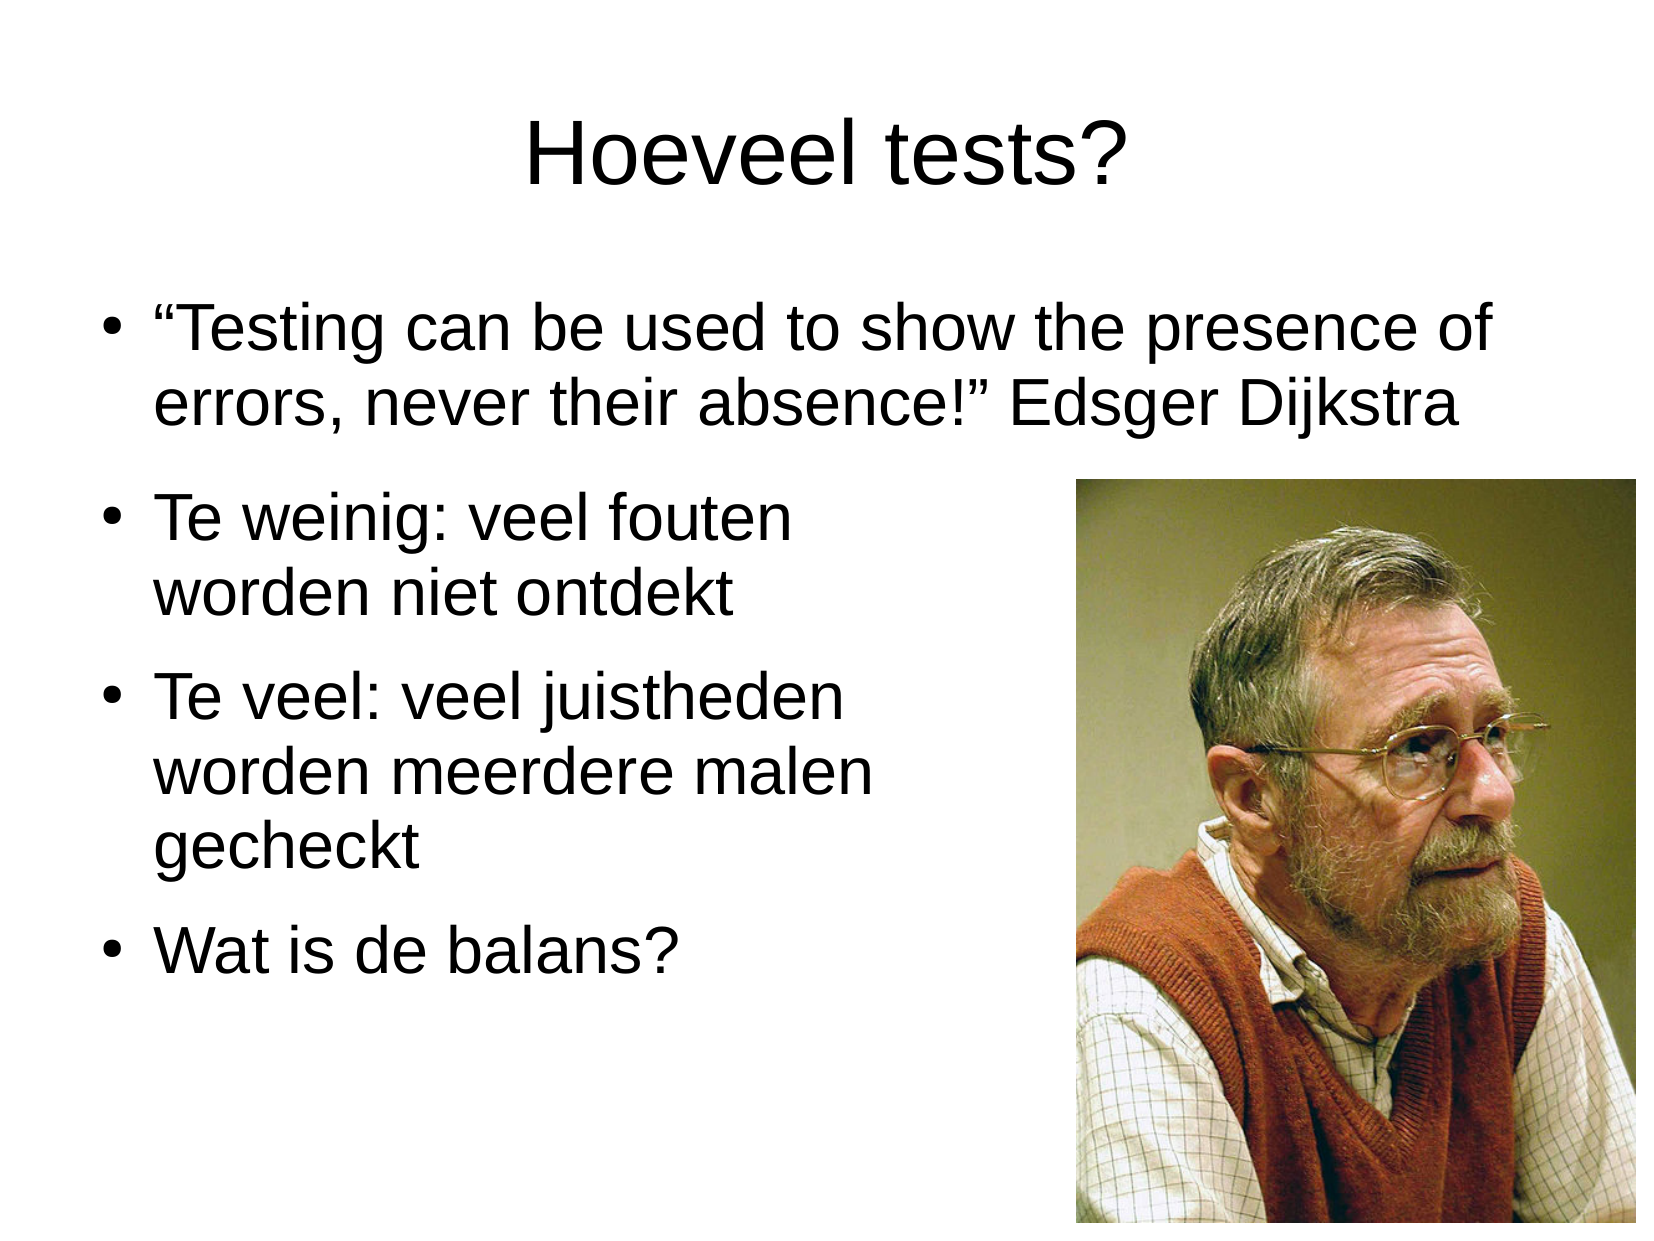

# Hoeveel tests?
“Testing can be used to show the presence of errors, never their absence!” Edsger Dijkstra
Te weinig: veel fouten worden niet ontdekt
Te veel: veel juistheden worden meerdere malen gecheckt
Wat is de balans?